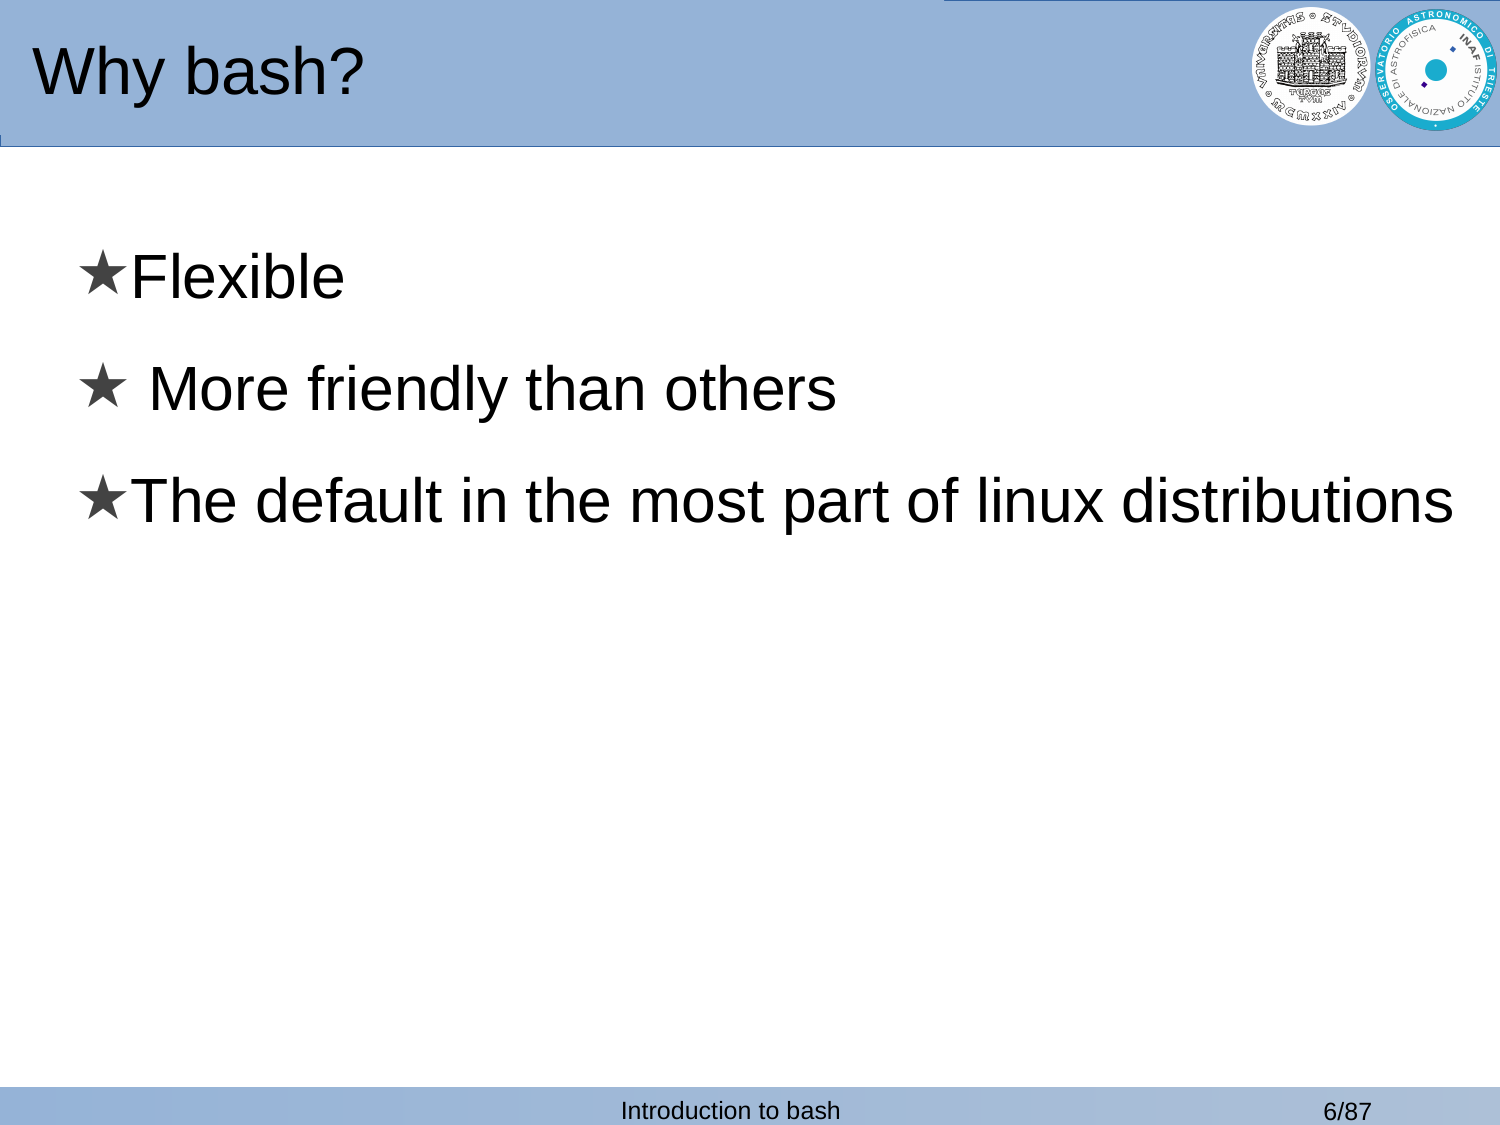

Traditional service delivery
Why bash?
# Flexible
 More friendly than others
The default in the most part of linux distributions